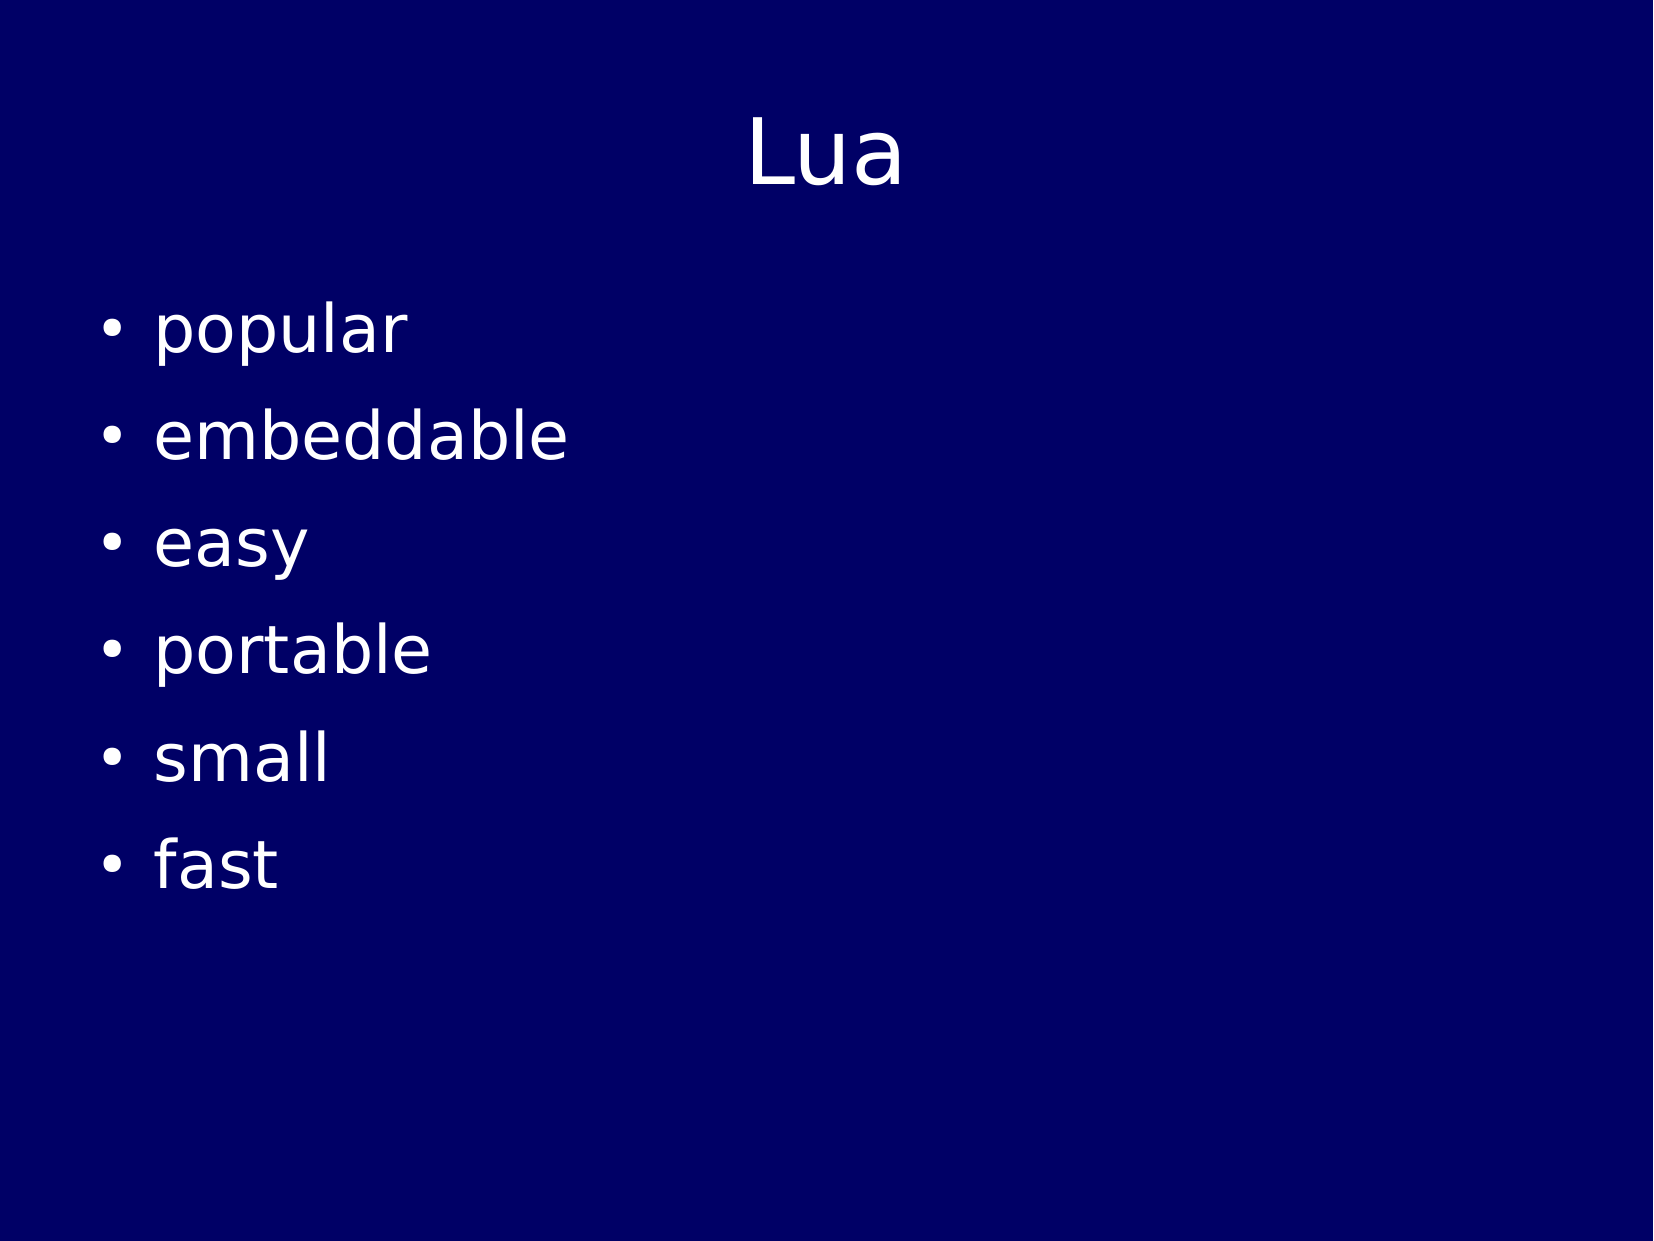

# Lua
popular
embeddable
easy
portable
small
fast